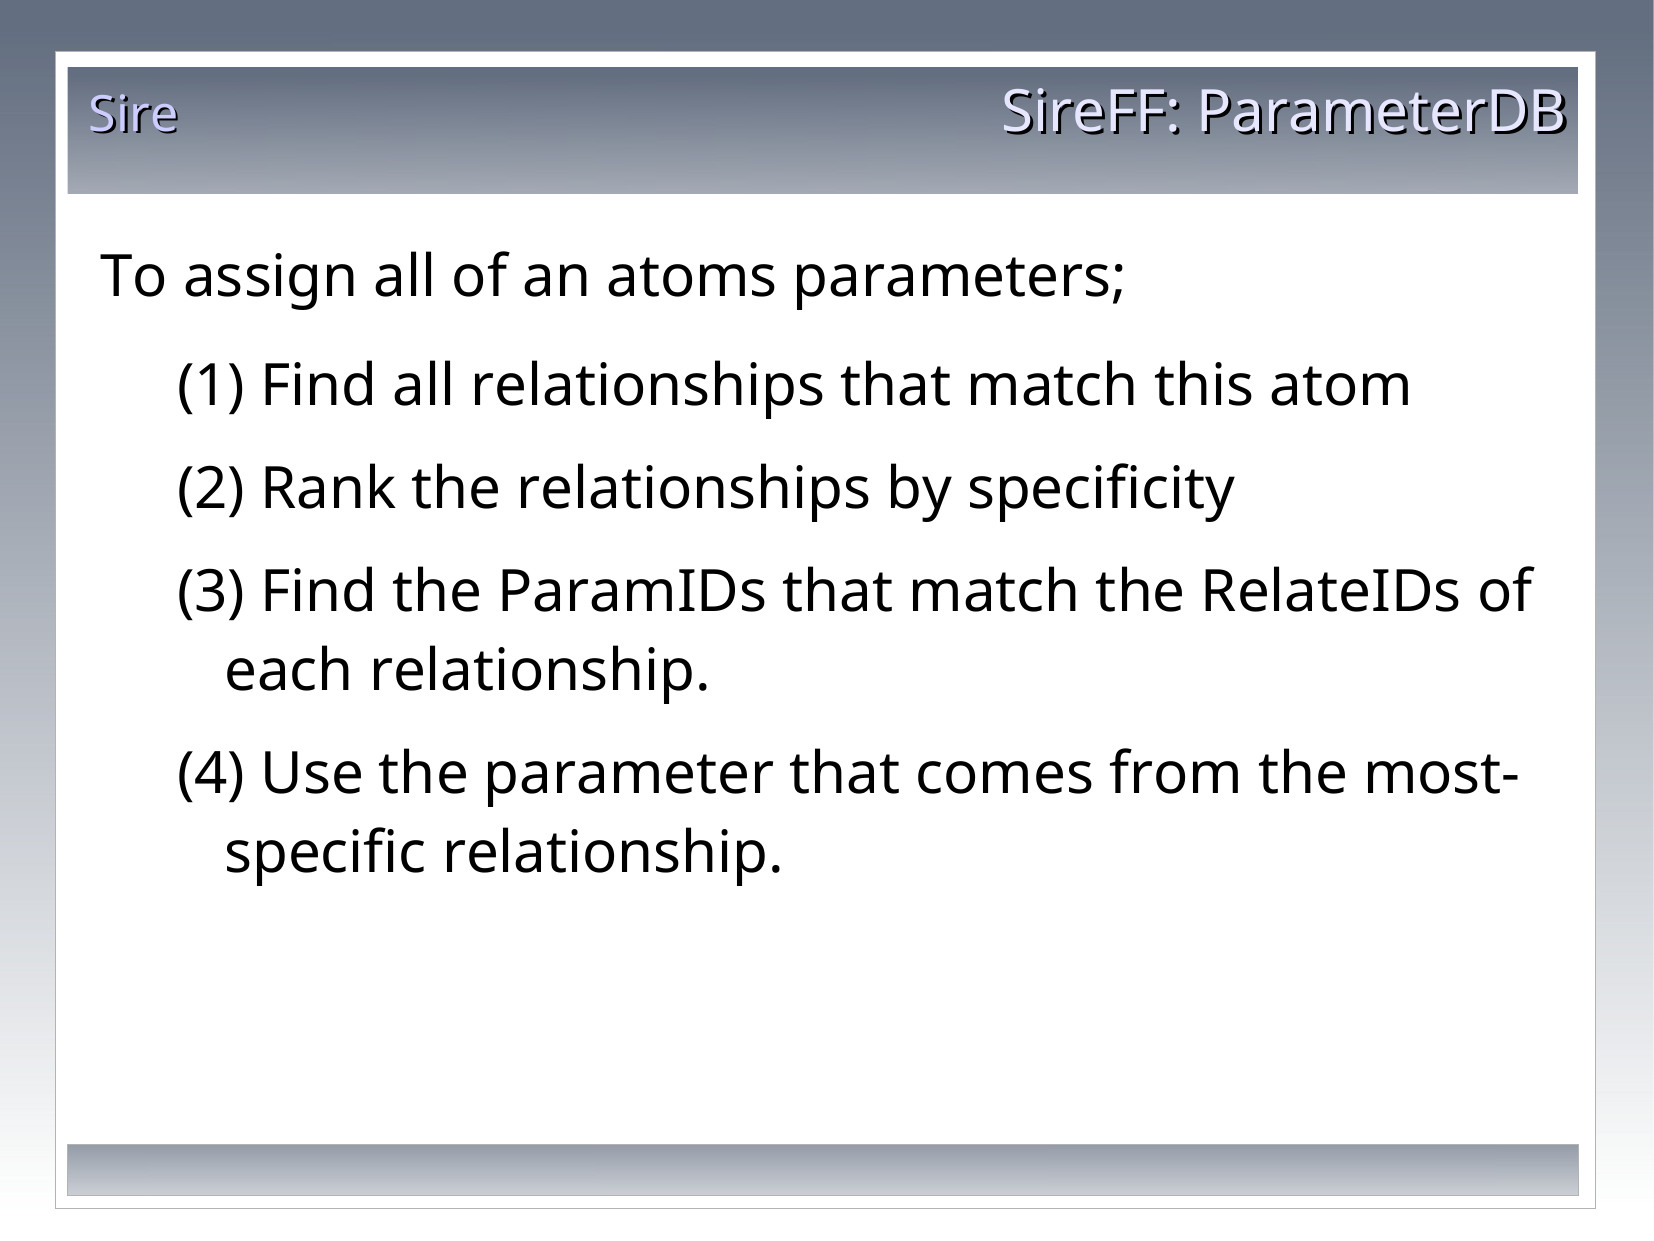

# SireFF: ParameterDB
To assign all of an atoms parameters;
(1) Find all relationships that match this atom
(2) Rank the relationships by specificity
(3) Find the ParamIDs that match the RelateIDs of each relationship.
(4) Use the parameter that comes from the most-specific relationship.